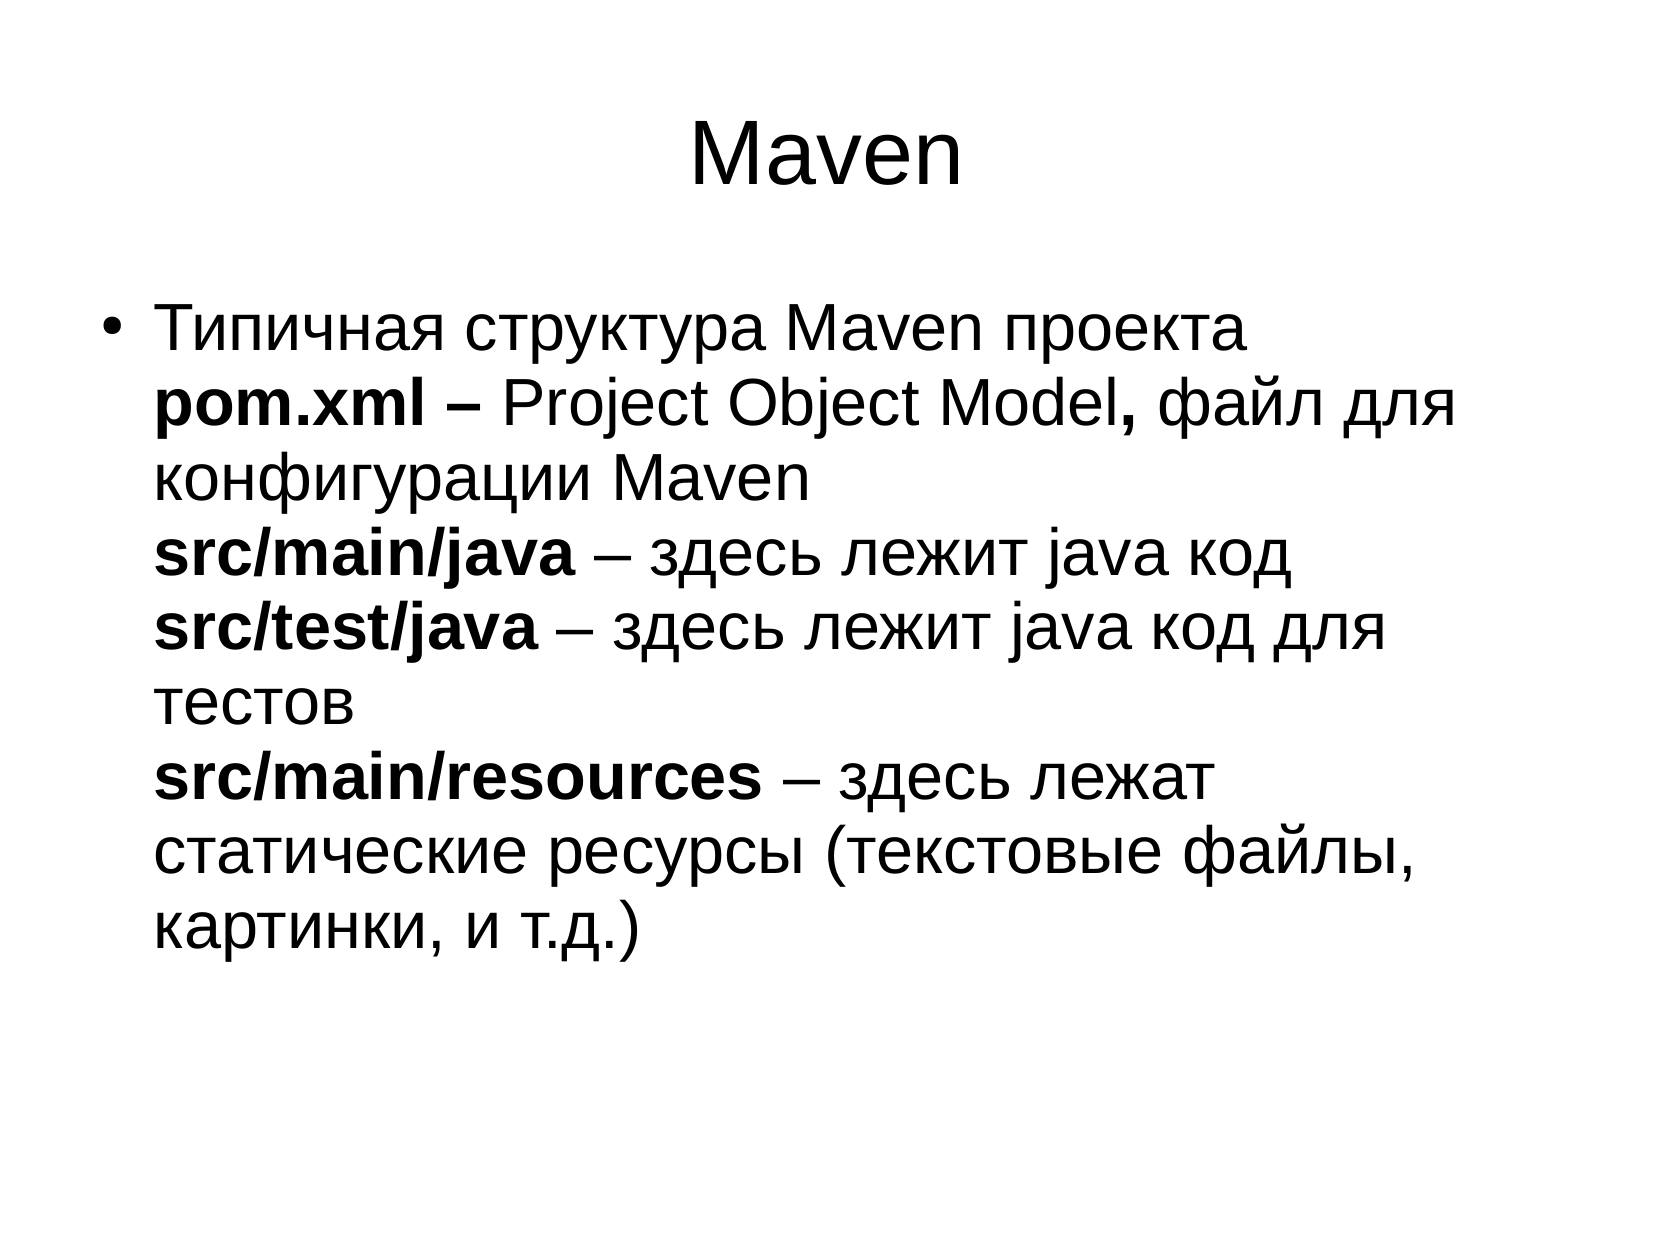

# Maven
Типичная структура Maven проекта
pom.xml – Project Object Model, файл для конфигурации Maven
src/main/java – здесь лежит java код
src/test/java – здесь лежит java код для тестов
src/main/resources – здесь лежат статические ресурсы (текстовые файлы, картинки, и т.д.)